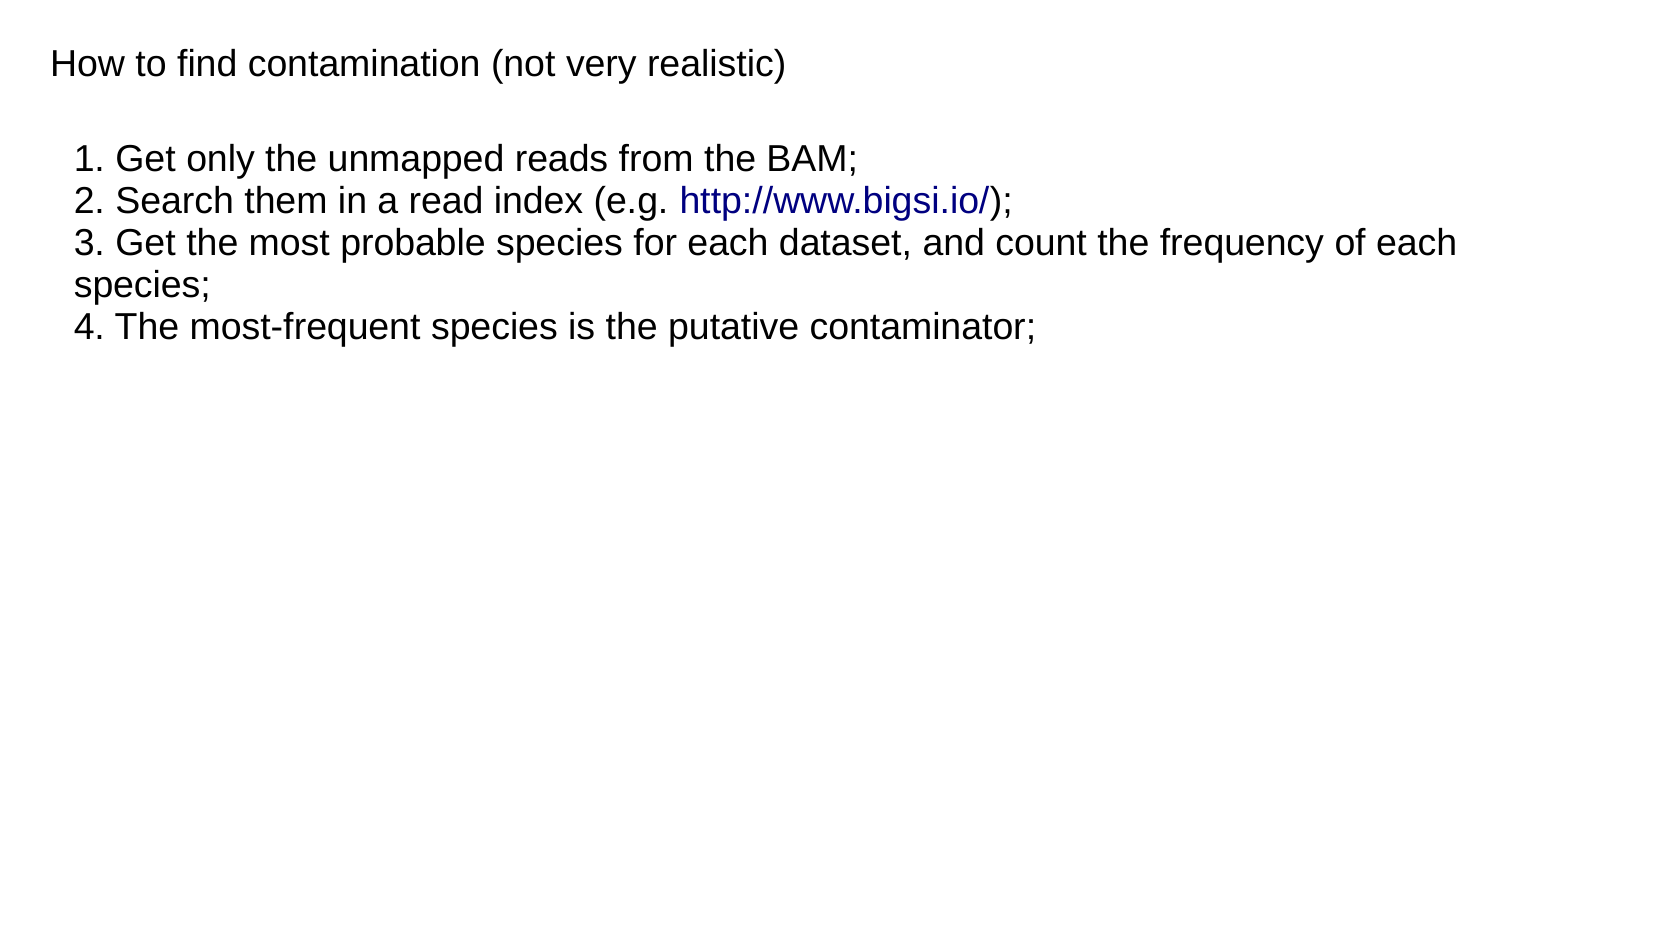

How to find contamination (not very realistic)
1. Get only the unmapped reads from the BAM;
2. Search them in a read index (e.g. http://www.bigsi.io/);
3. Get the most probable species for each dataset, and count the frequency of each species;
4. The most-frequent species is the putative contaminator;